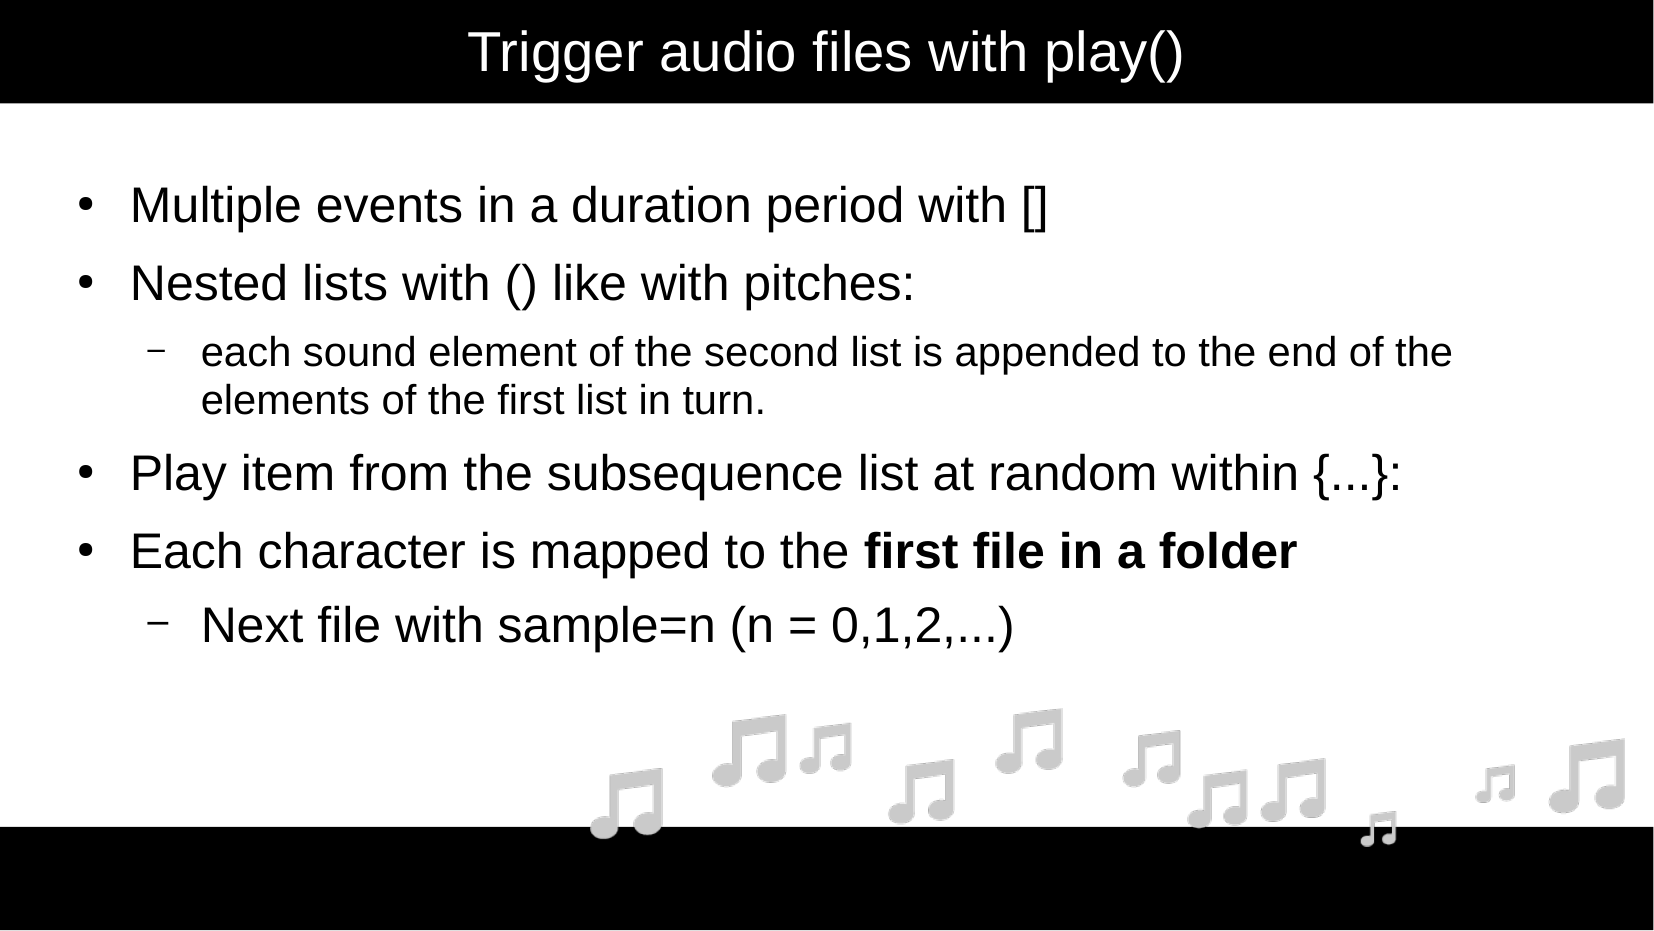

# Trigger audio files with play()
Multiple events in a duration period with []
Nested lists with () like with pitches:
each sound element of the second list is appended to the end of the elements of the first list in turn.
Play item from the subsequence list at random within {...}:
Each character is mapped to the first file in a folder
Next file with sample=n (n = 0,1,2,...)